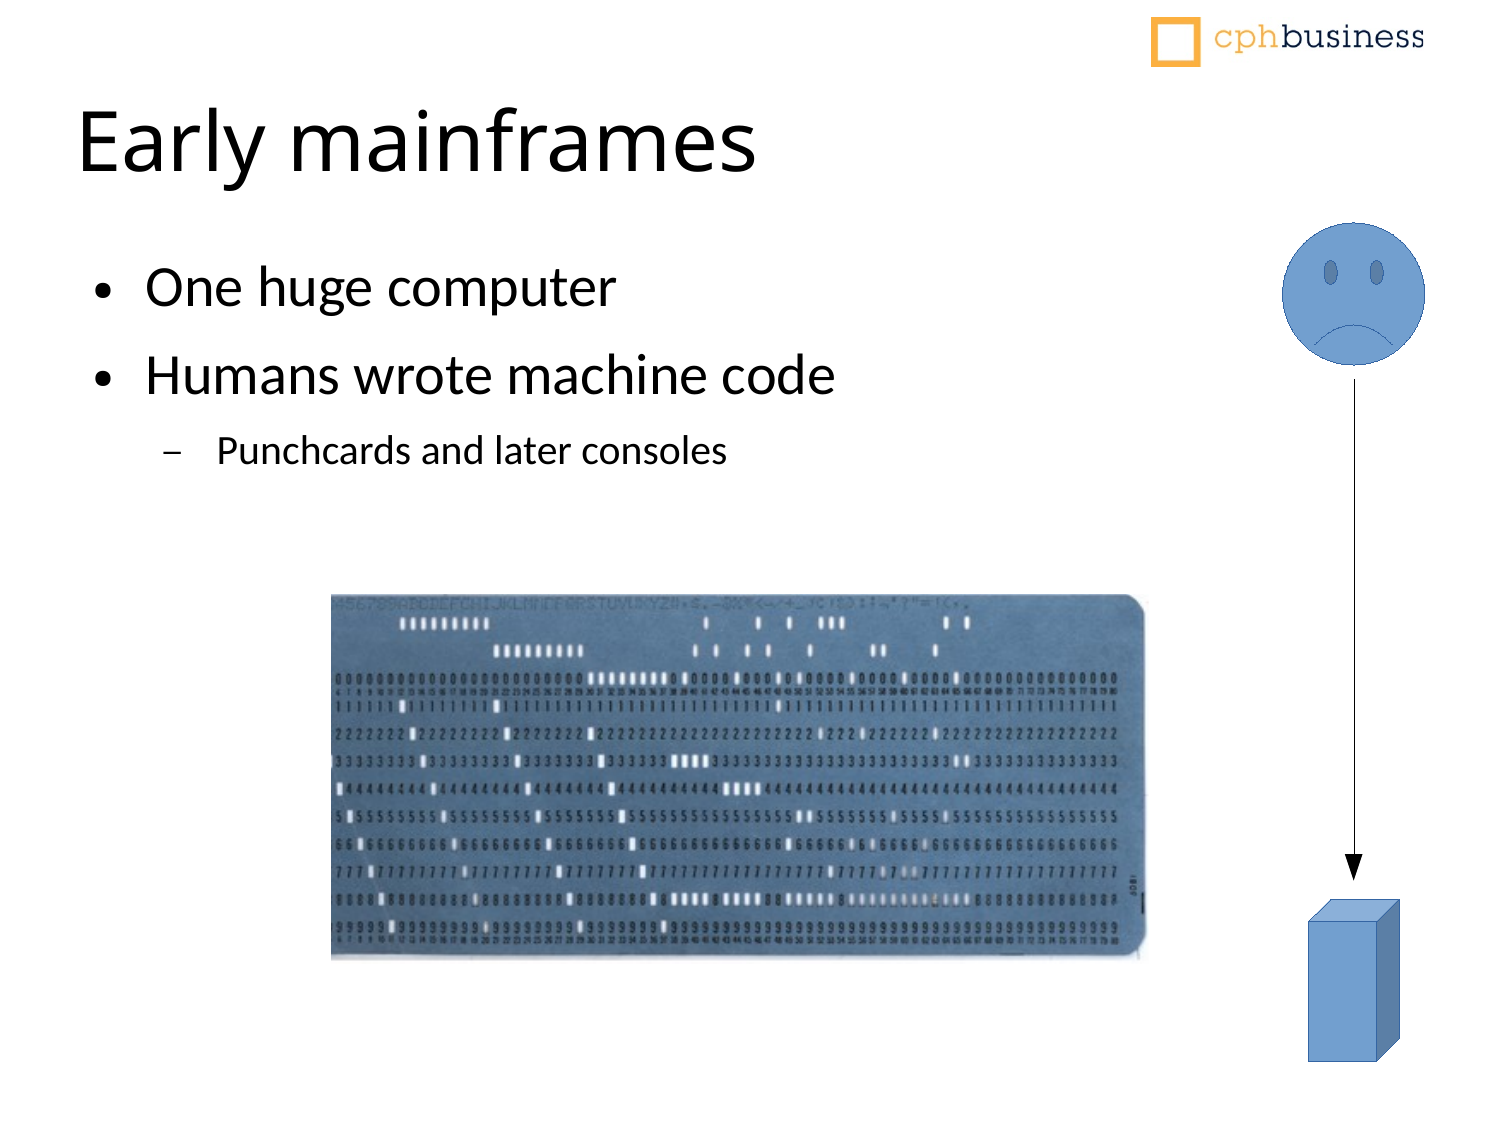

# Early mainframes
One huge computer
Humans wrote machine code
Punchcards and later consoles